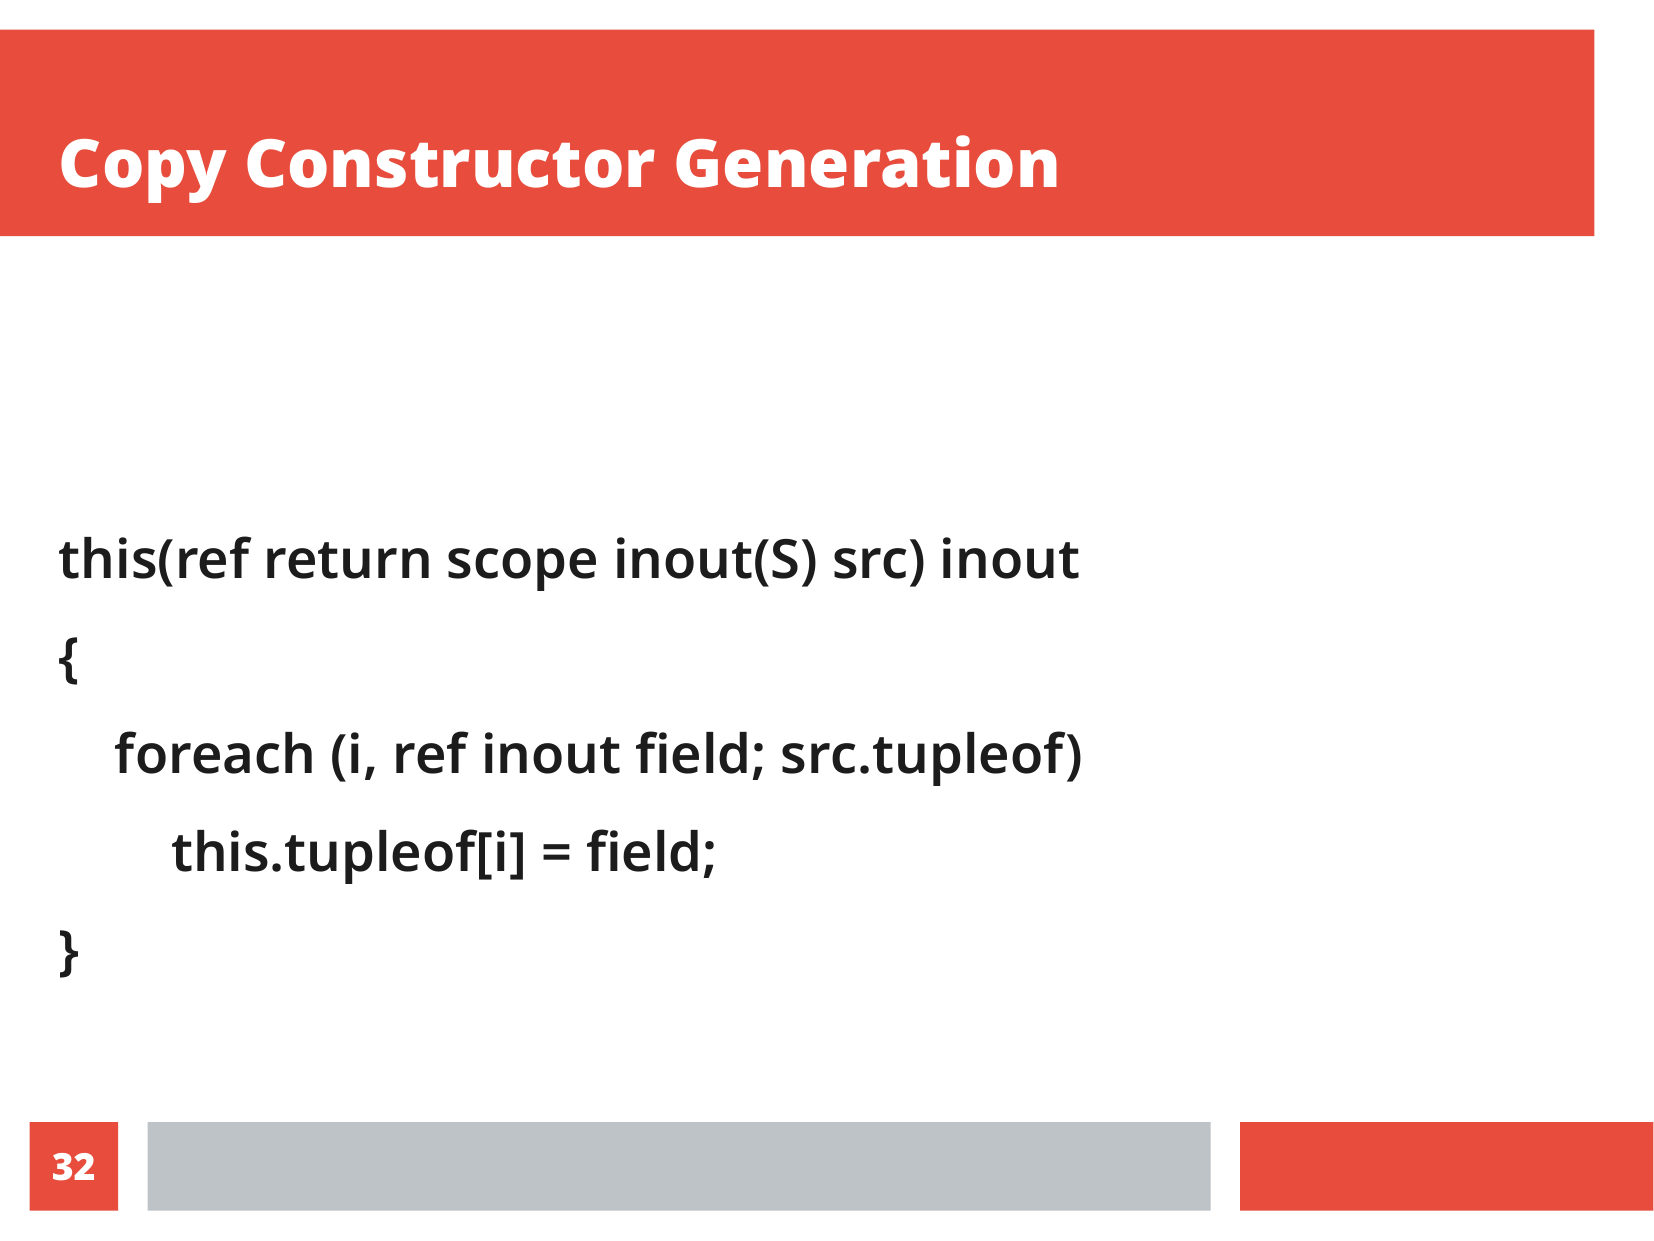

# Copy Constructor Generation
this(ref return scope inout(S) src) inout
{
 foreach (i, ref inout field; src.tupleof)
 this.tupleof[i] = field;
}
32